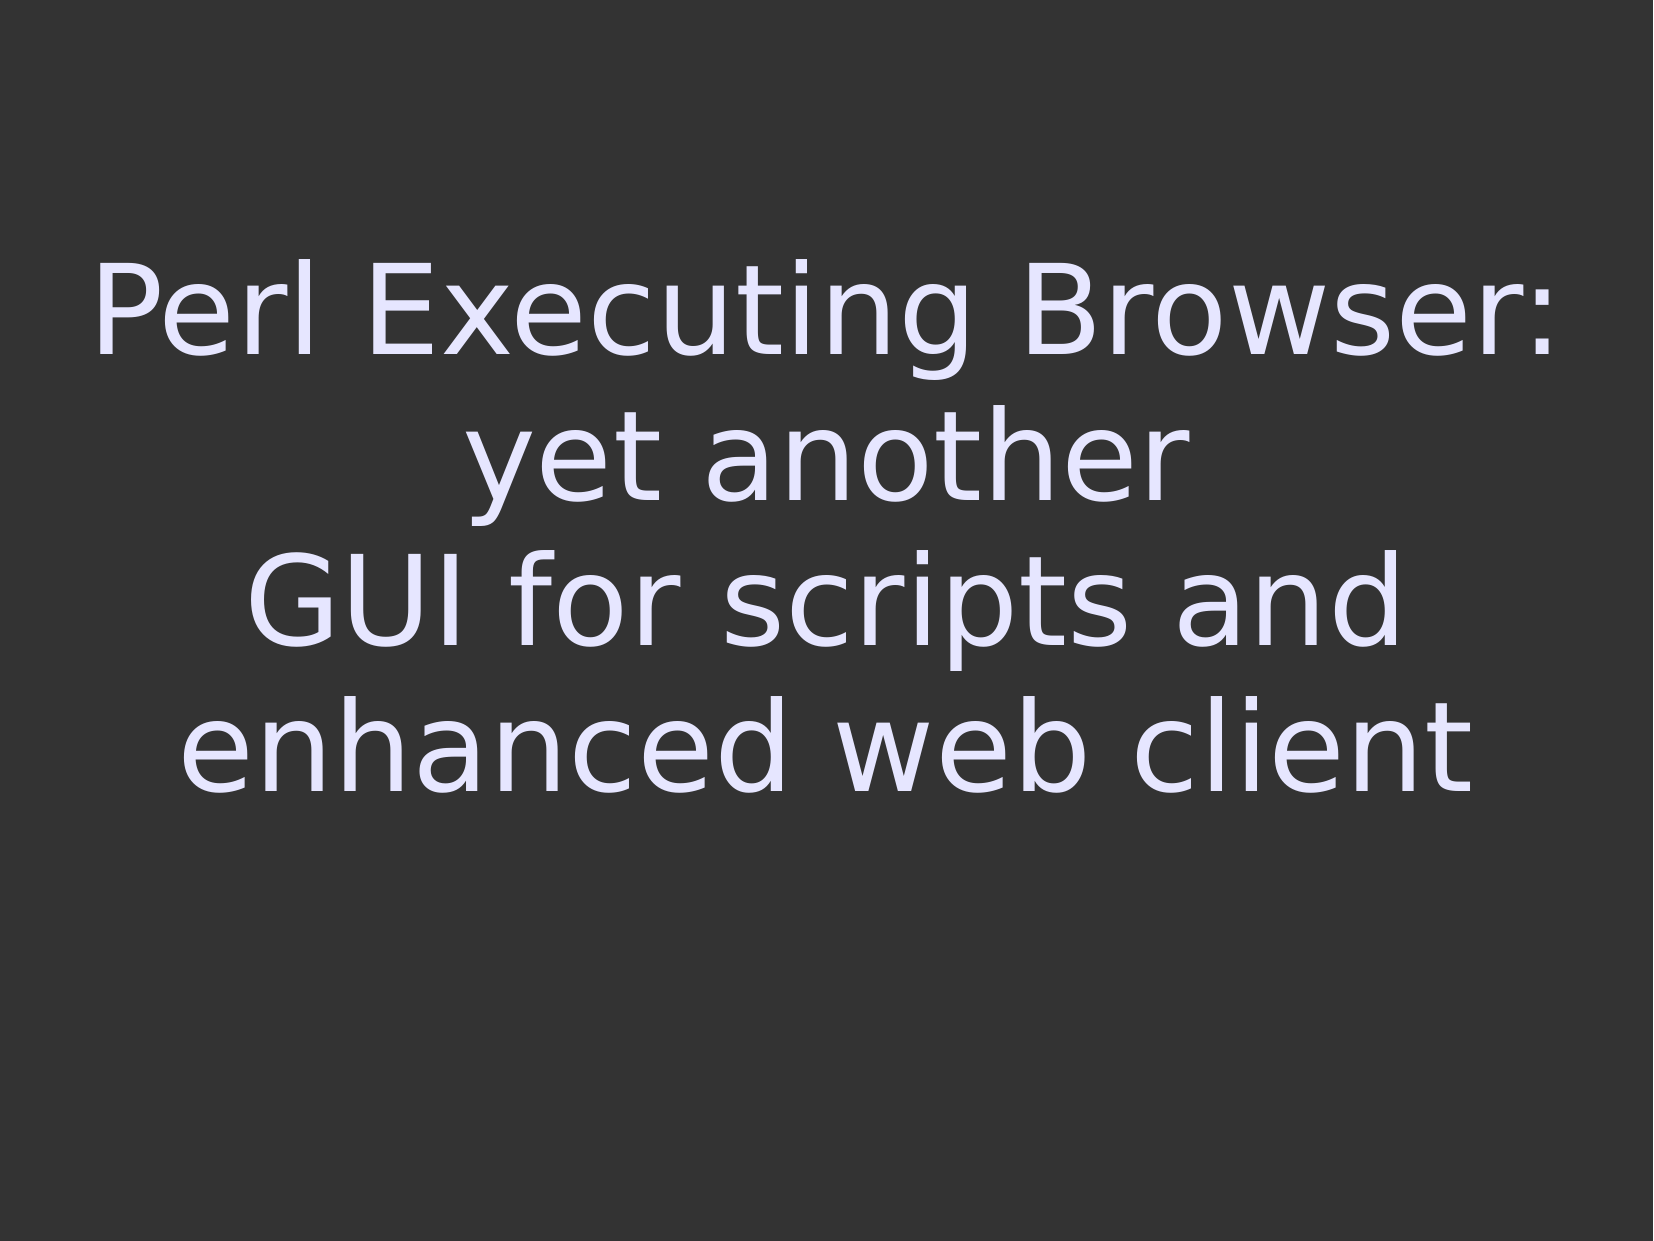

# Perl Executing Browser:
yet another
GUI for scripts and
enhanced web client